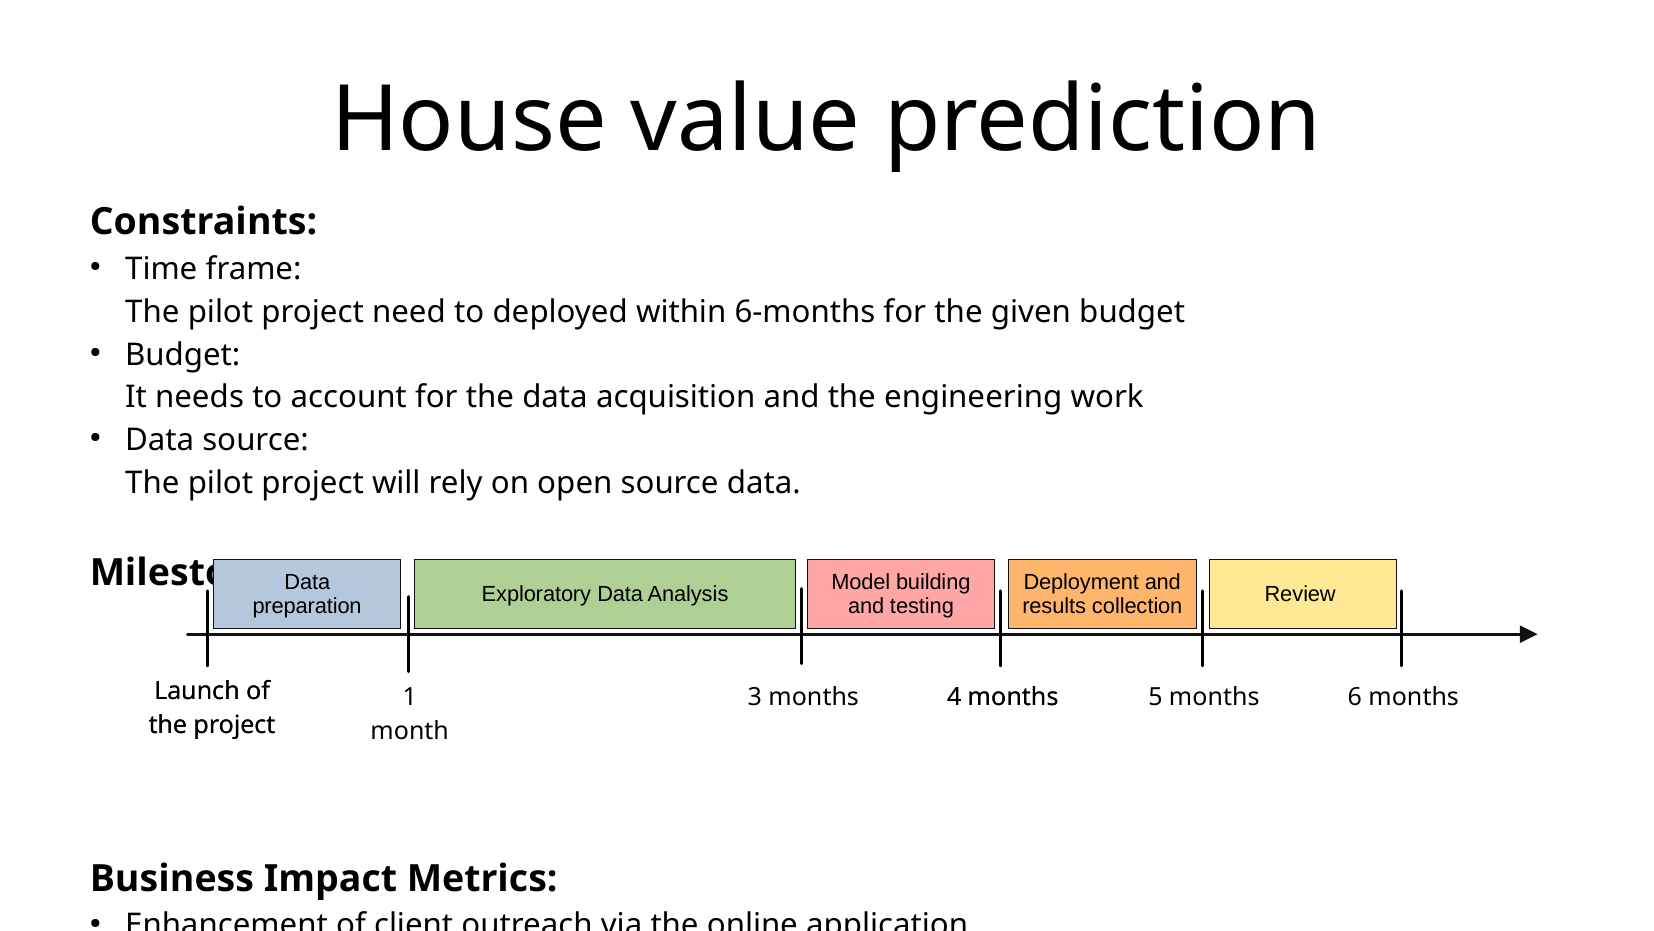

# House value prediction
Constraints:
Time frame:
The pilot project need to deployed within 6-months for the given budget
Budget:
It needs to account for the data acquisition and the engineering work
Data source:
The pilot project will rely on open source data.
Milestones:
Business Impact Metrics:
Enhancement of client outreach via the online application
Alteration in the ratio of contacts converted to contracts
Acquisition of data facilitated by the online application
Data preparation
Exploratory Data Analysis
Model building and testing
Deployment and results collection
Review
Launch of the project
Launch of the project
1 month
3 months
4 months
4 months
5 months
6 months